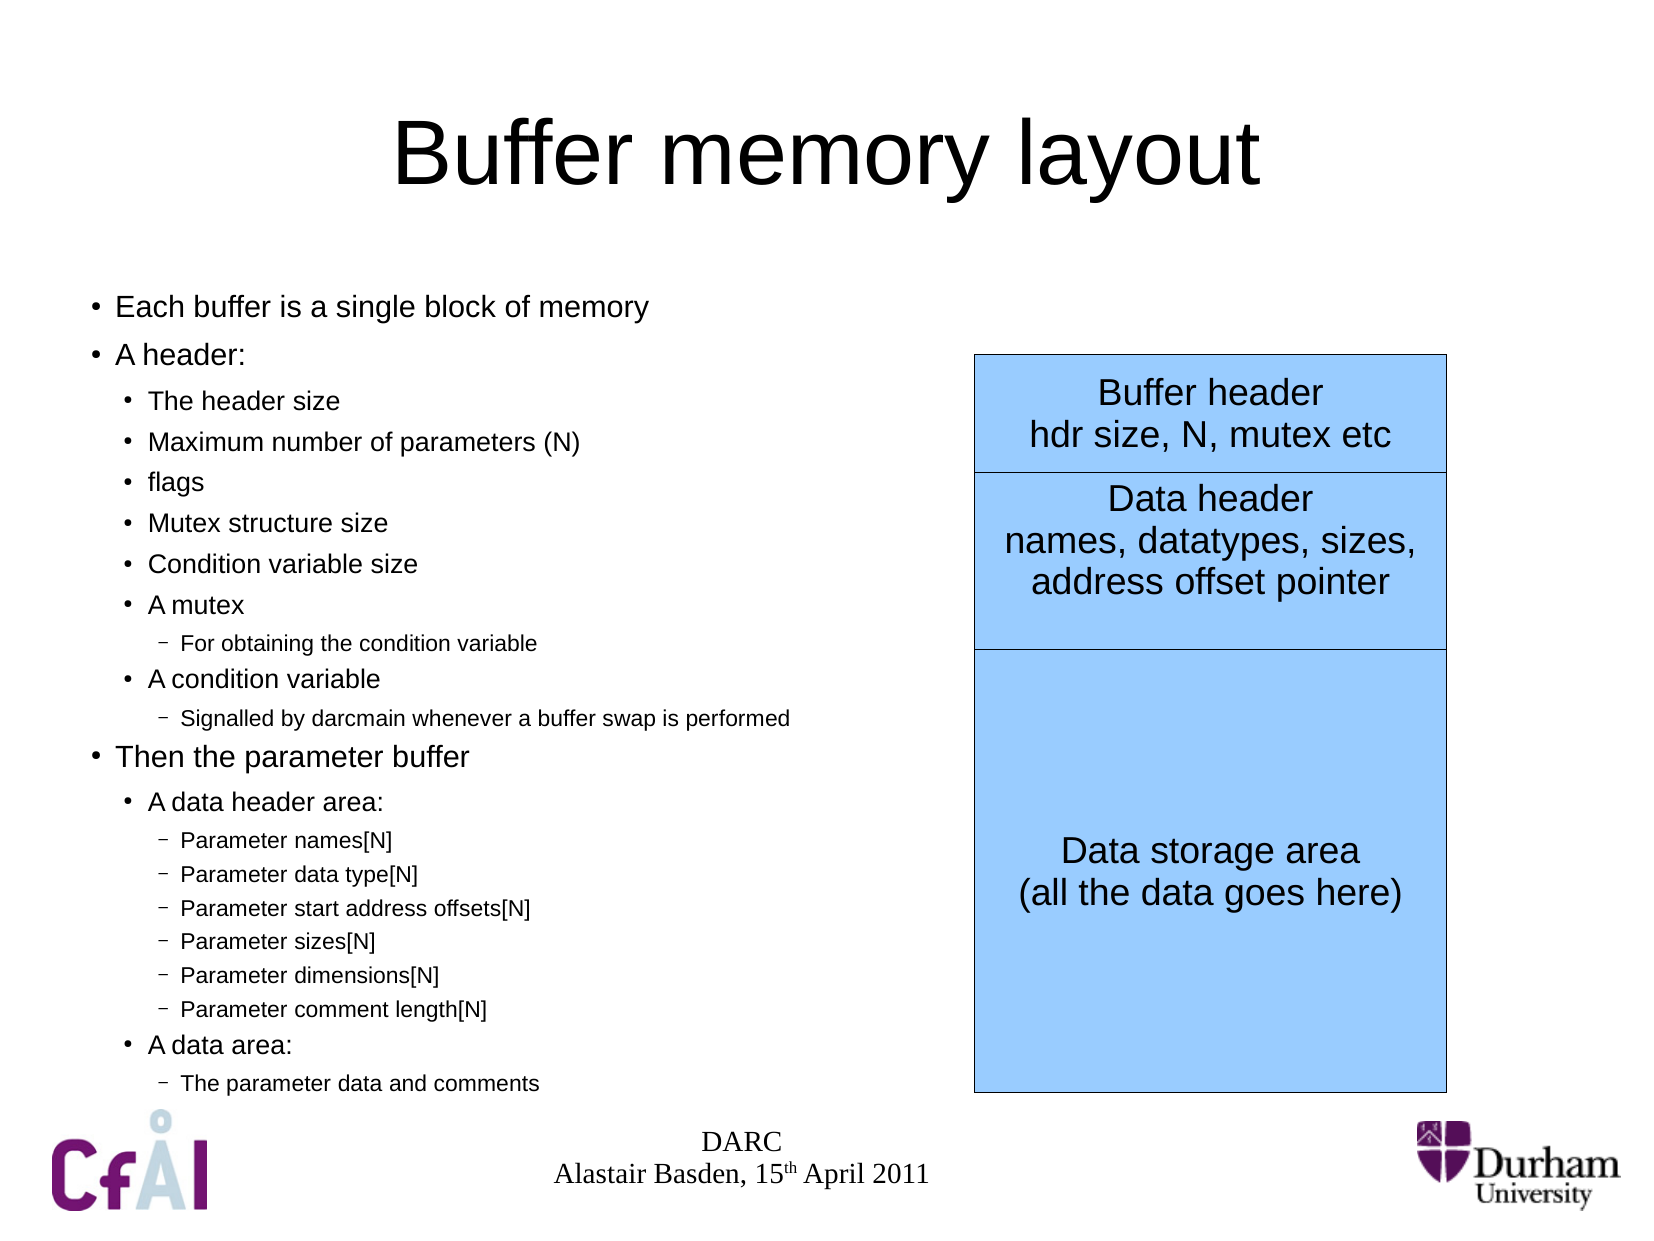

# Buffer memory layout
Each buffer is a single block of memory
A header:
The header size
Maximum number of parameters (N)
flags
Mutex structure size
Condition variable size
A mutex
For obtaining the condition variable
A condition variable
Signalled by darcmain whenever a buffer swap is performed
Then the parameter buffer
A data header area:
Parameter names[N]
Parameter data type[N]
Parameter start address offsets[N]
Parameter sizes[N]
Parameter dimensions[N]
Parameter comment length[N]
A data area:
The parameter data and comments
Buffer header
hdr size, N, mutex etc
Data header
names, datatypes, sizes,
address offset pointer
Data storage area
(all the data goes here)